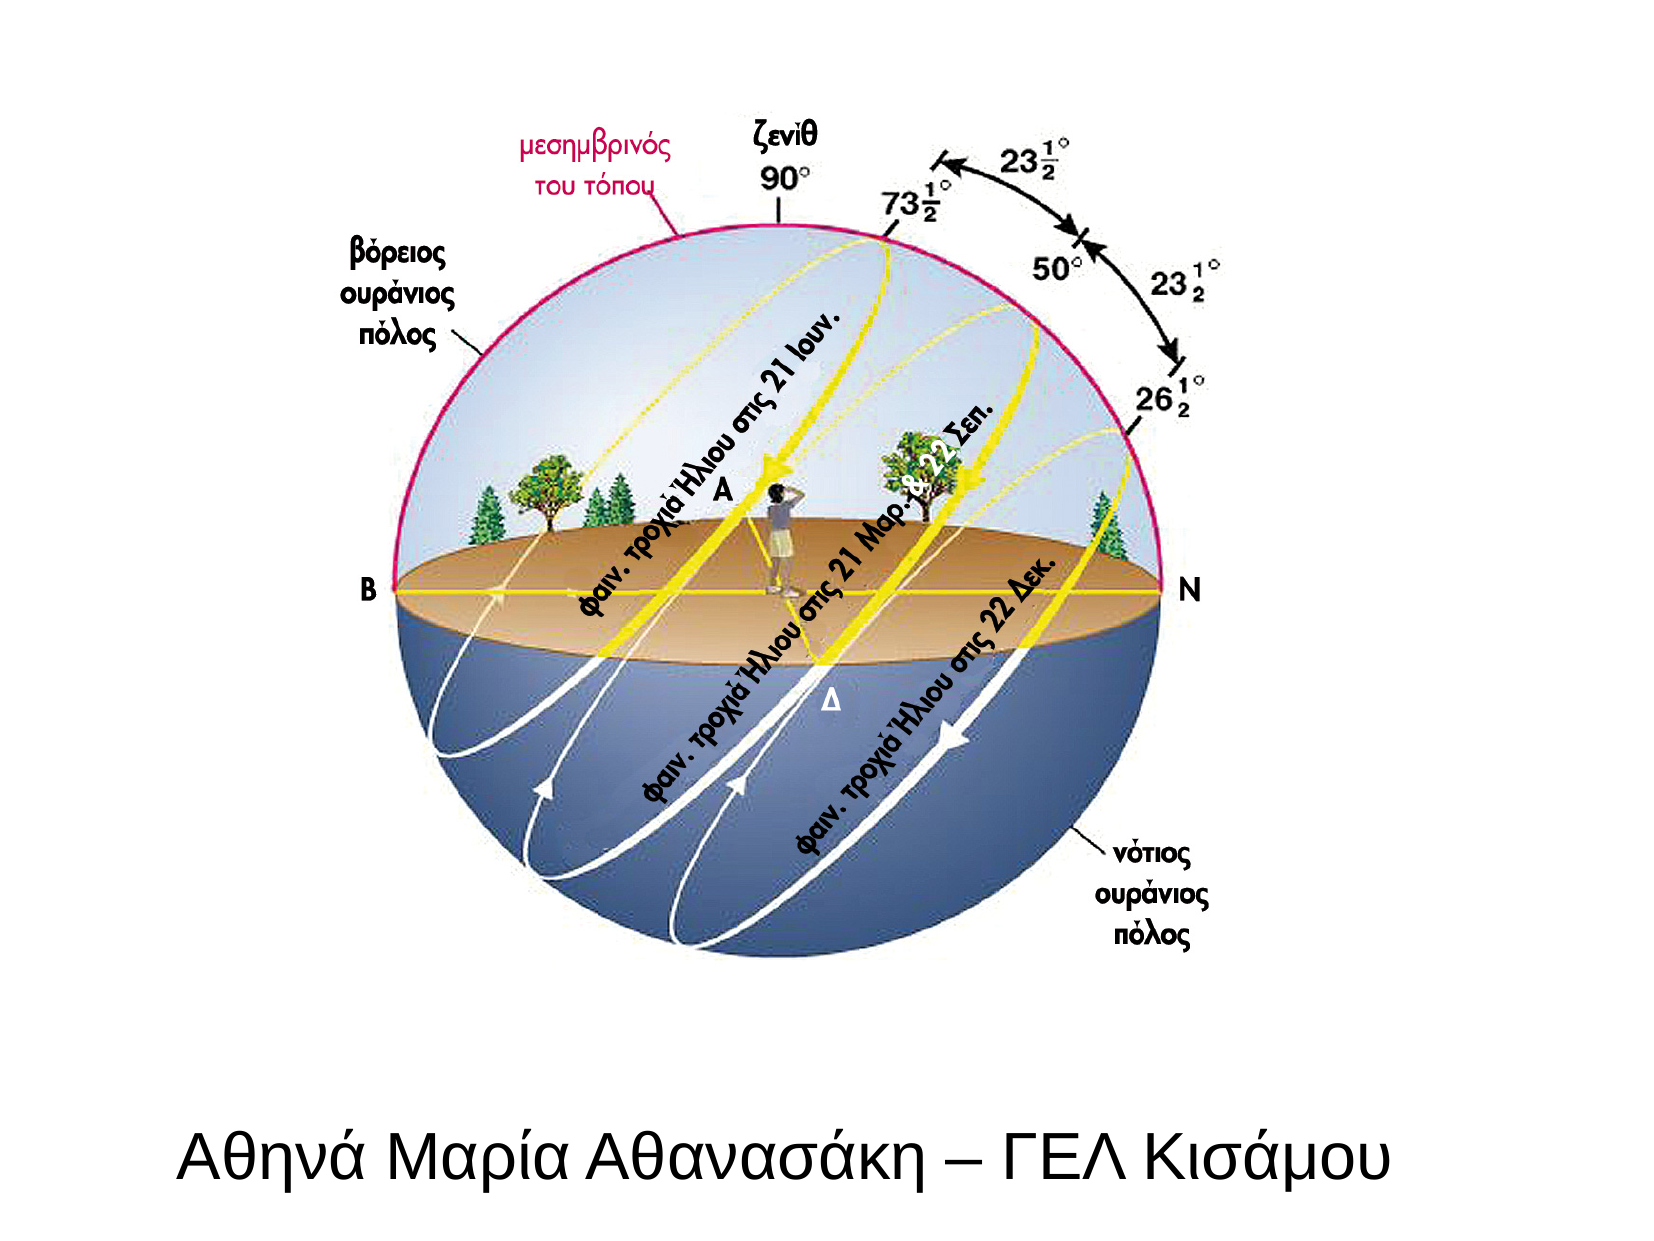

# Αθηνά Μαρία Αθανασάκη – ΓΕΛ Κισάμου